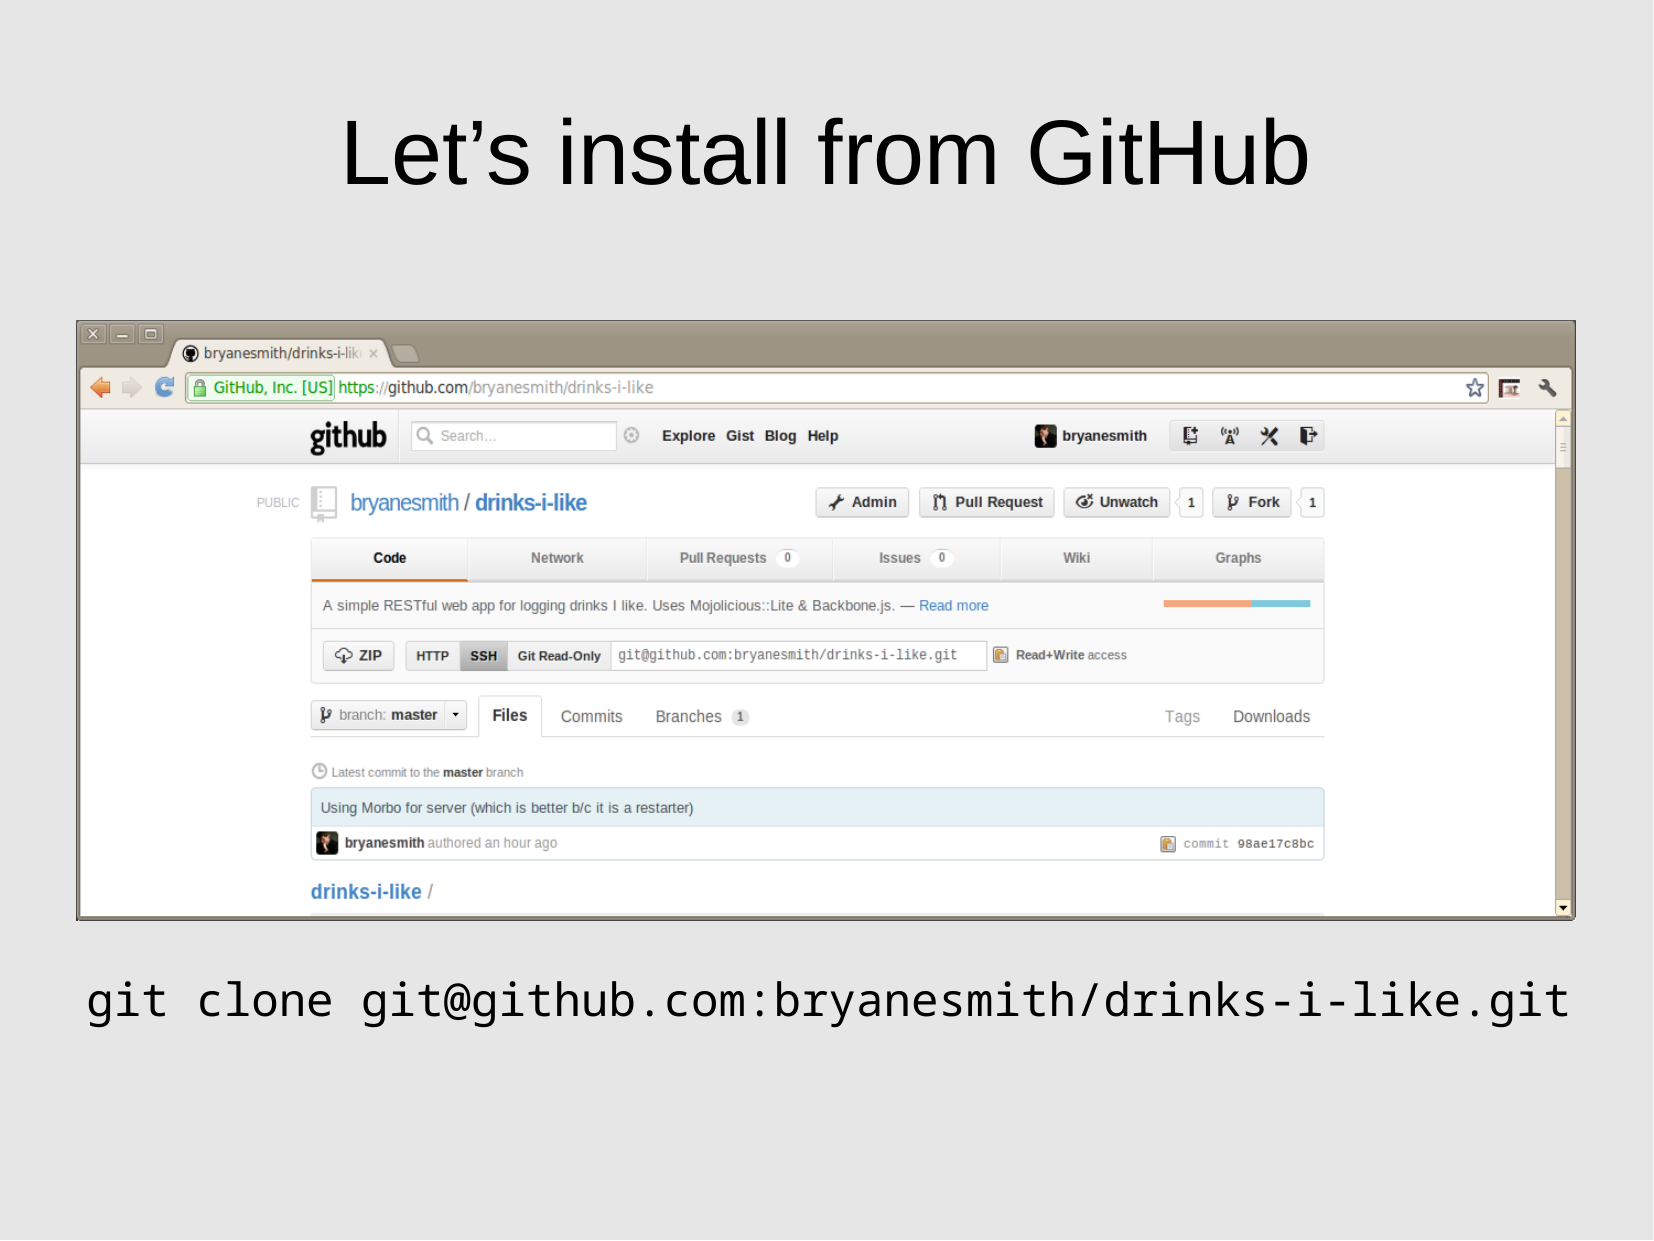

# Let’s install from GitHub
git clone git@github.com:bryanesmith/drinks-i-like.git